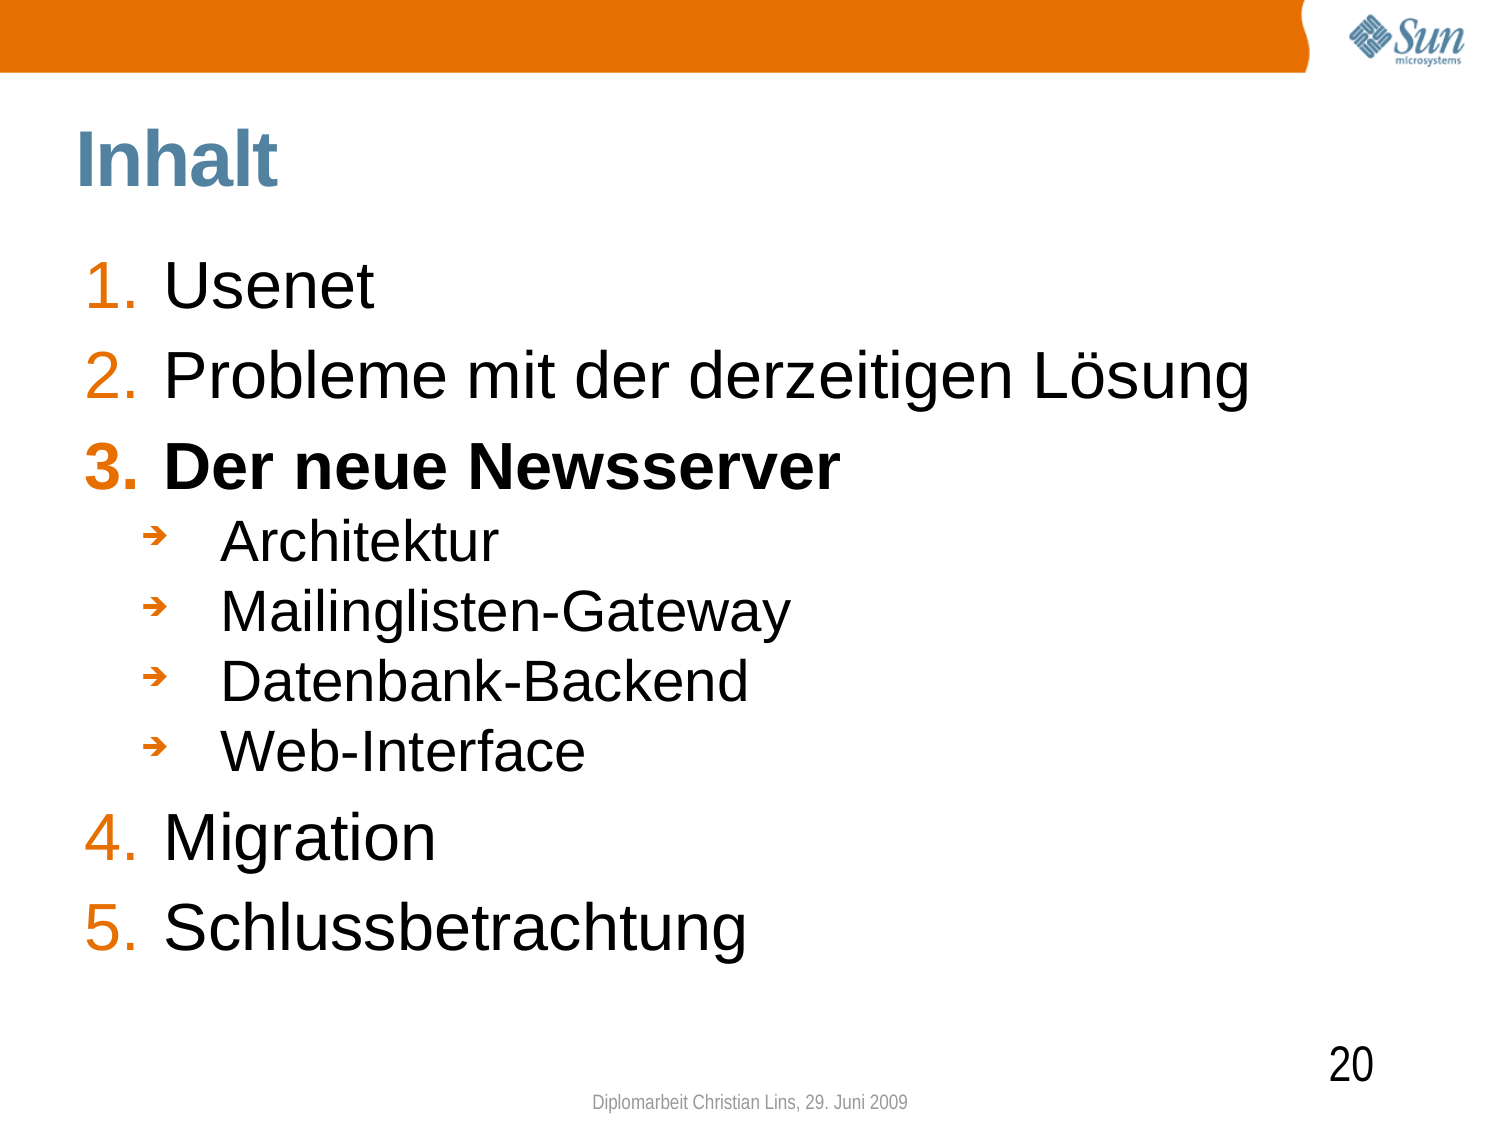

# Inhalt
Usenet
Probleme mit der derzeitigen Lösung
Der neue Newsserver
Architektur
Mailinglisten-Gateway
Datenbank-Backend
Web-Interface
Migration
Schlussbetrachtung